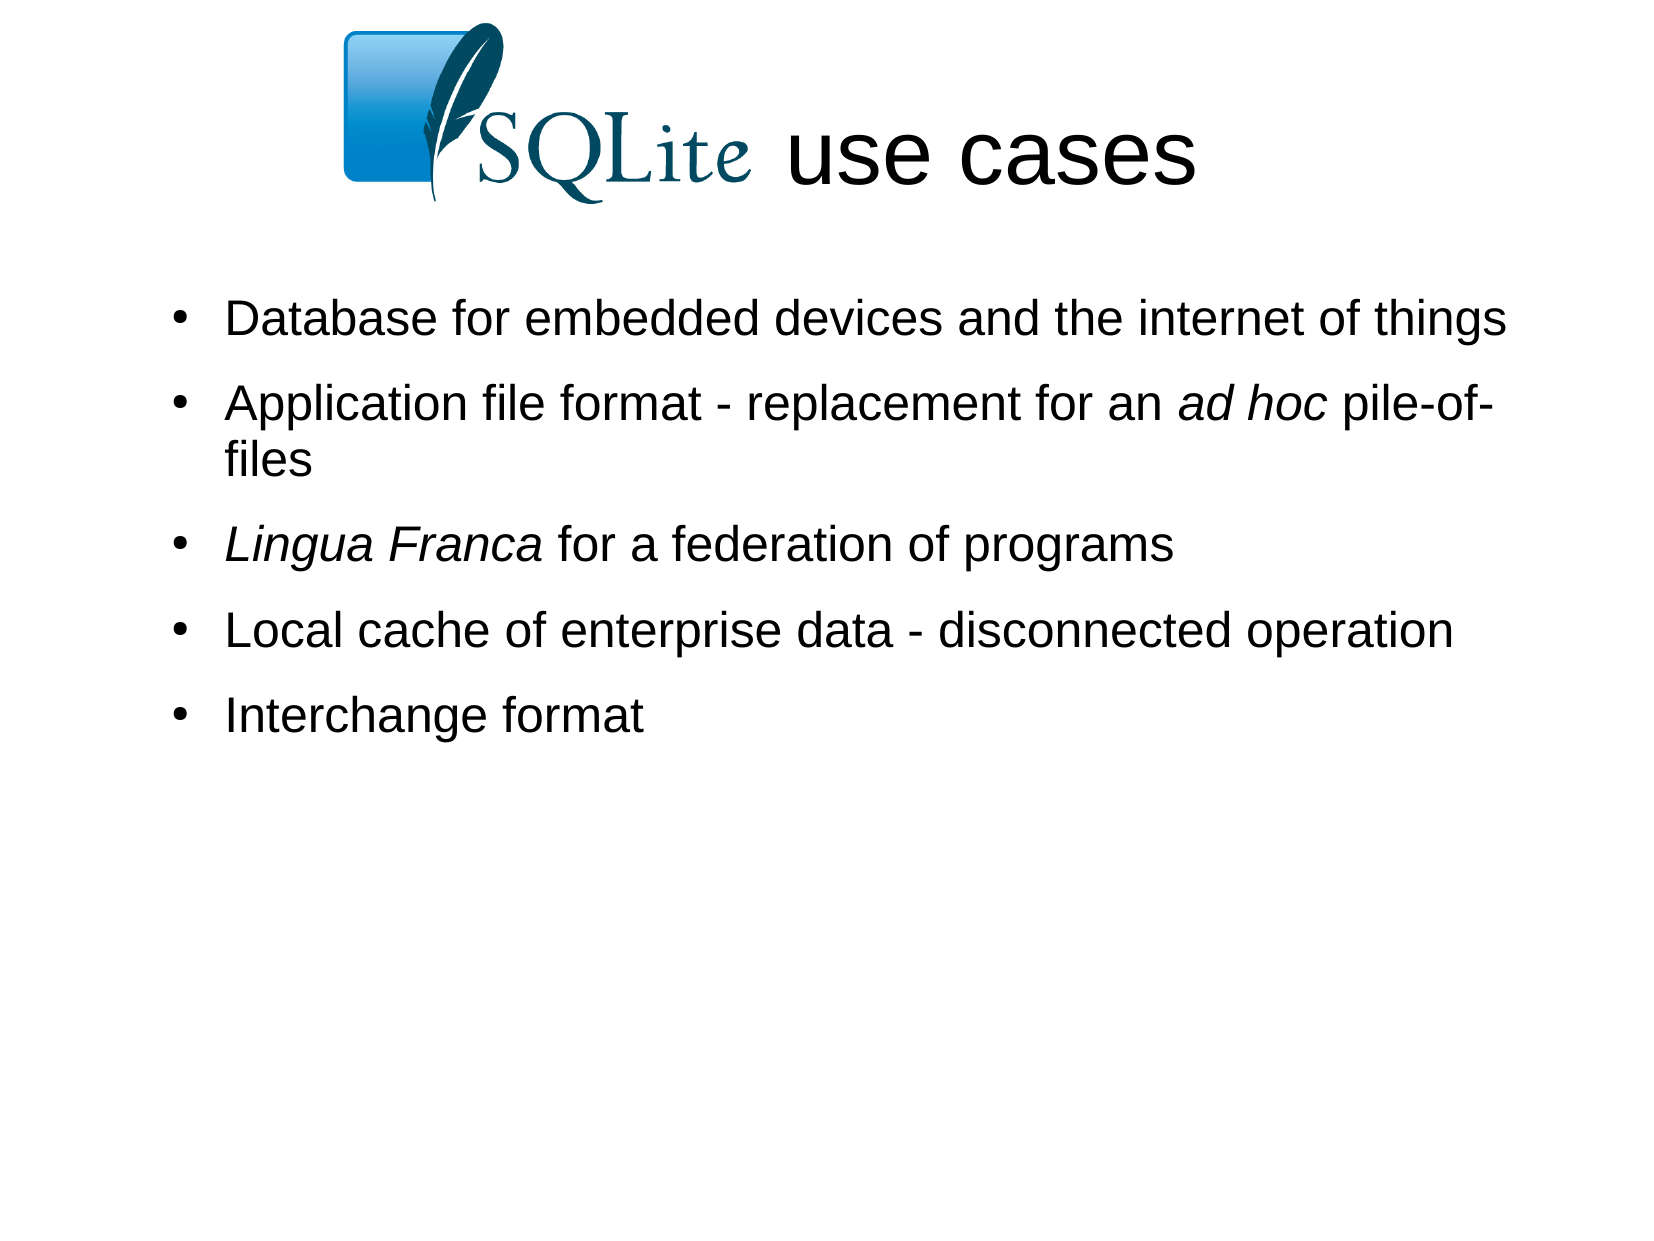

# use cases
Database for embedded devices and the internet of things
Application file format - replacement for an ad hoc pile-of-files
Lingua Franca for a federation of programs
Local cache of enterprise data - disconnected operation
Interchange format